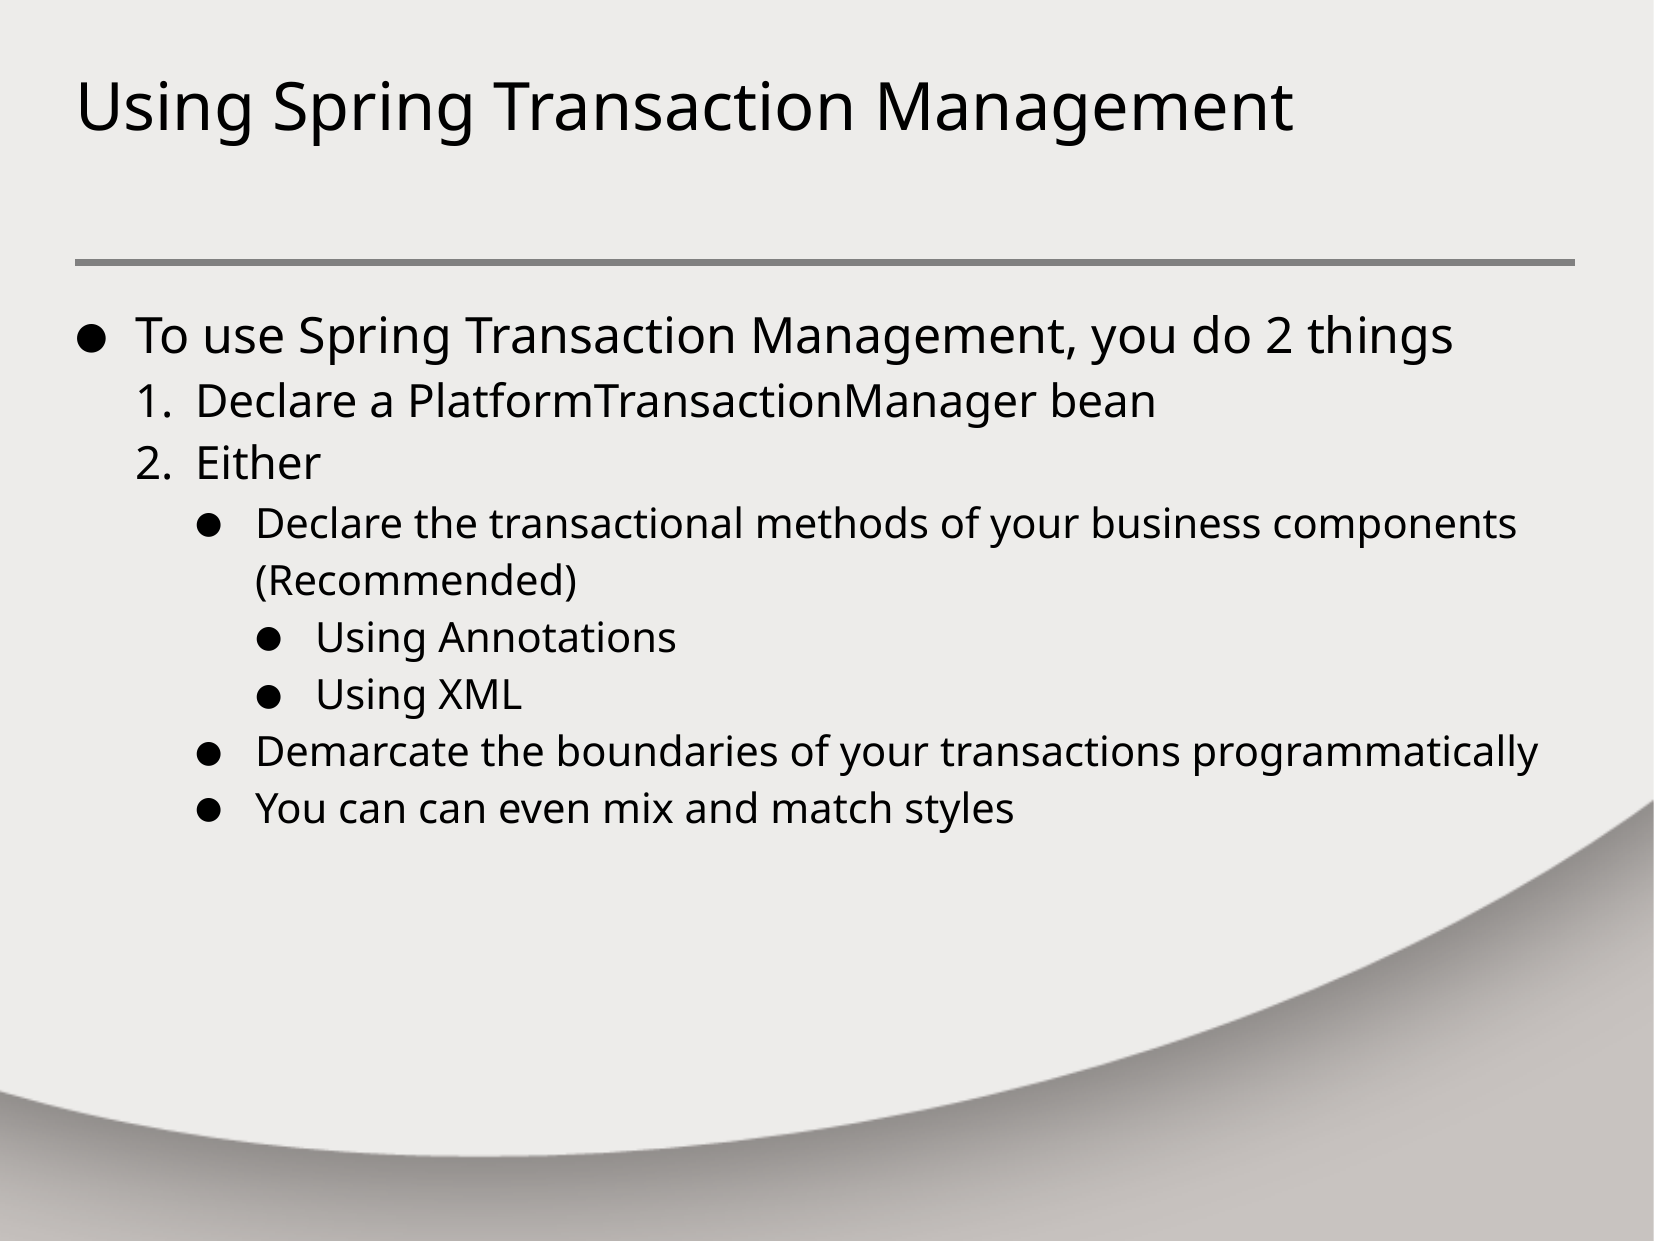

# Using Spring Transaction Management
To use Spring Transaction Management, you do 2 things
Declare a PlatformTransactionManager bean
Either
Declare the transactional methods of your business components (Recommended)
Using Annotations
Using XML
Demarcate the boundaries of your transactions programmatically
You can can even mix and match styles